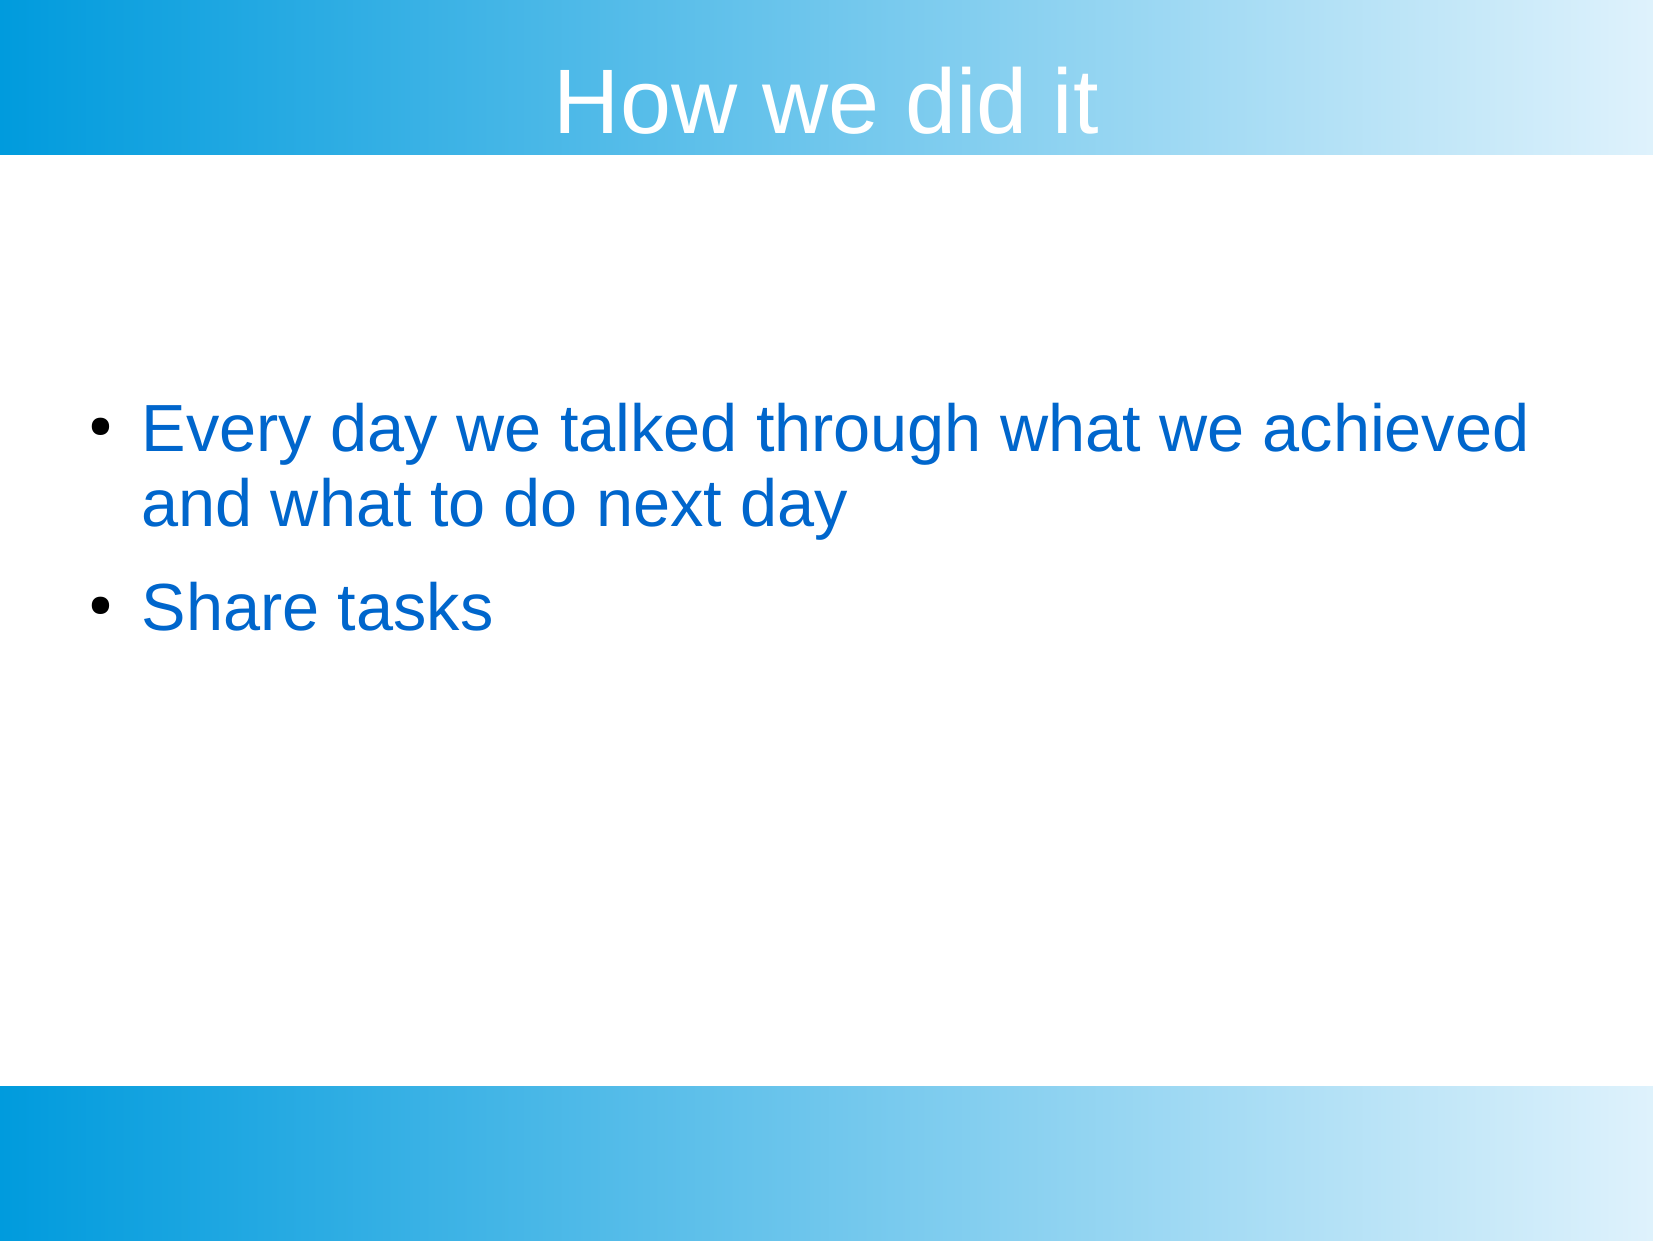

# How we did it
Every day we talked through what we achieved and what to do next day
Share tasks